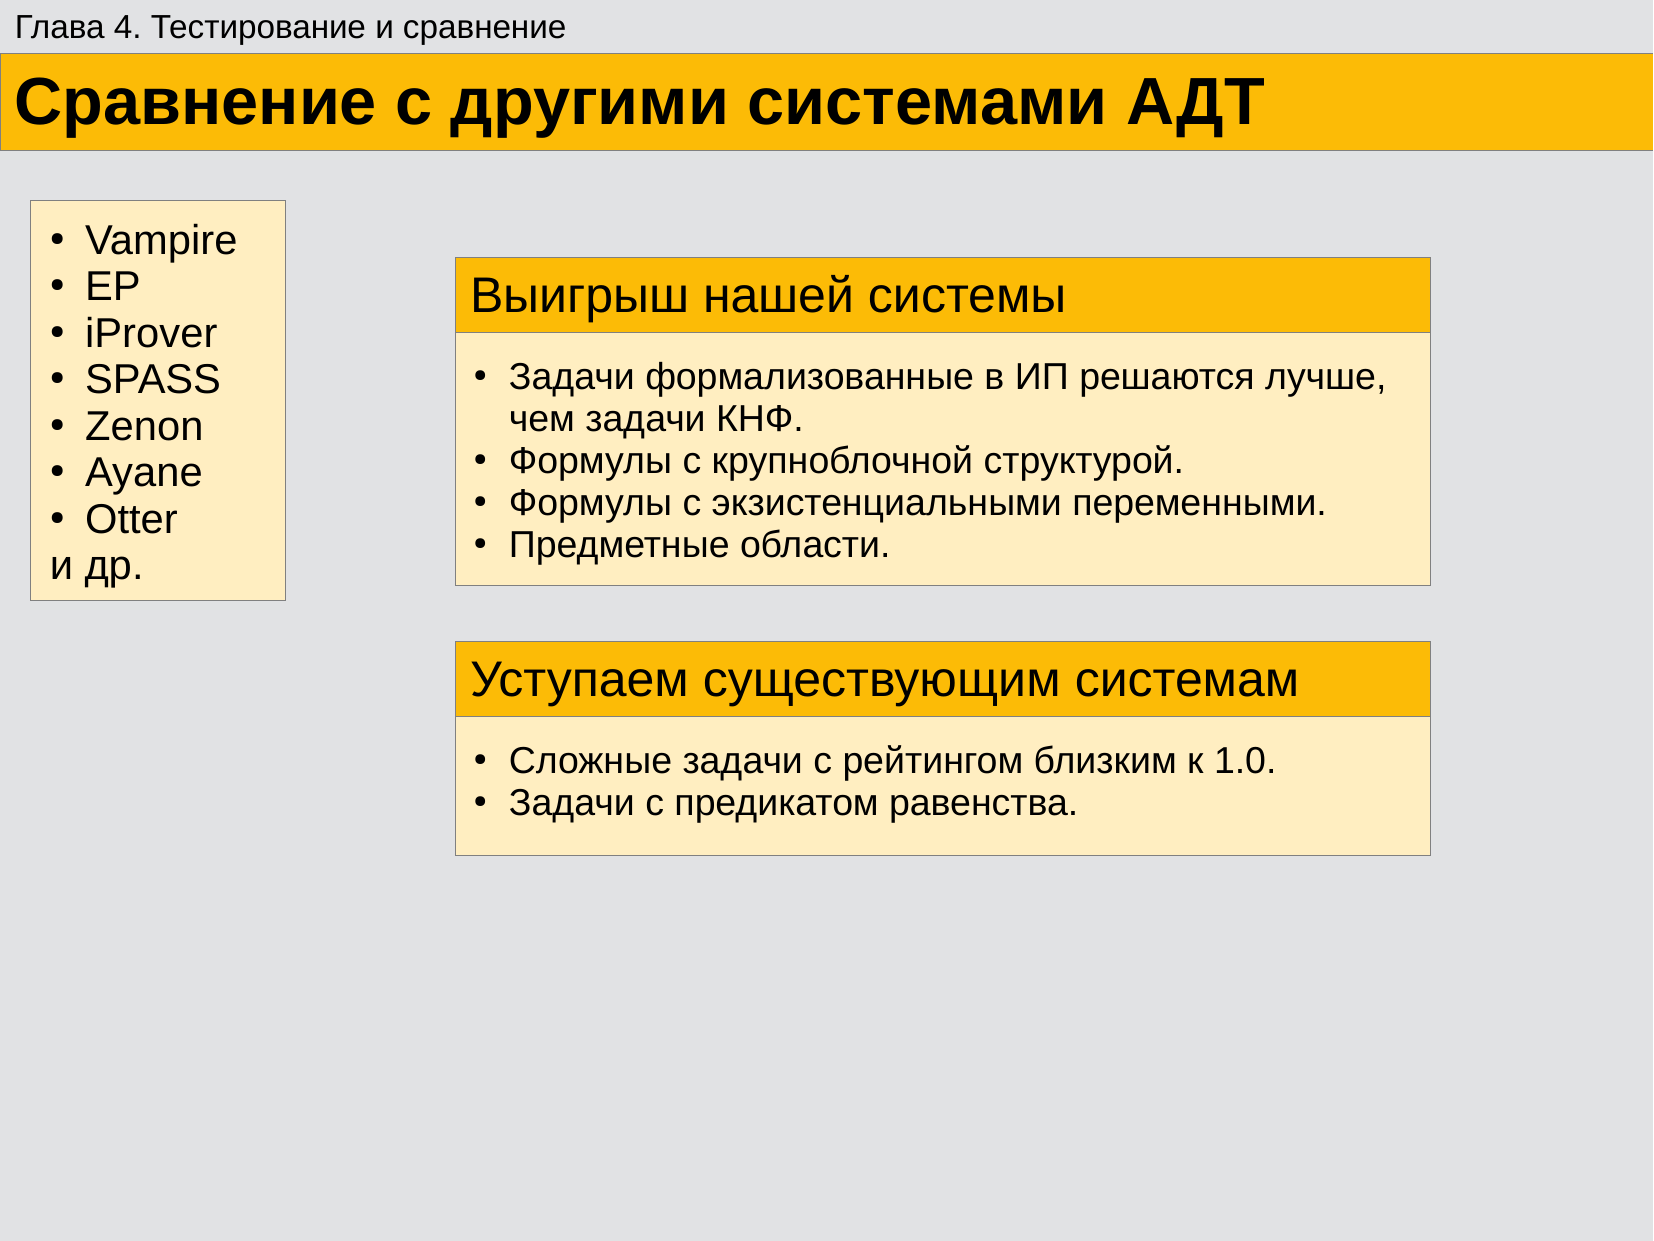

Глава 4. Тестирование и сравнение
Сравнение с другими системами АДТ
Vampire
EP
iProver
SPASS
Zenon
Ayane
Otter
и др.
Выигрыш нашей системы
Задачи формализованные в ИП решаются лучше, чем задачи КНФ.
Формулы с крупноблочной структурой.
Формулы с экзистенциальными переменными.
Предметные области.
Уступаем существующим системам
Сложные задачи с рейтингом близким к 1.0.
Задачи с предикатом равенства.